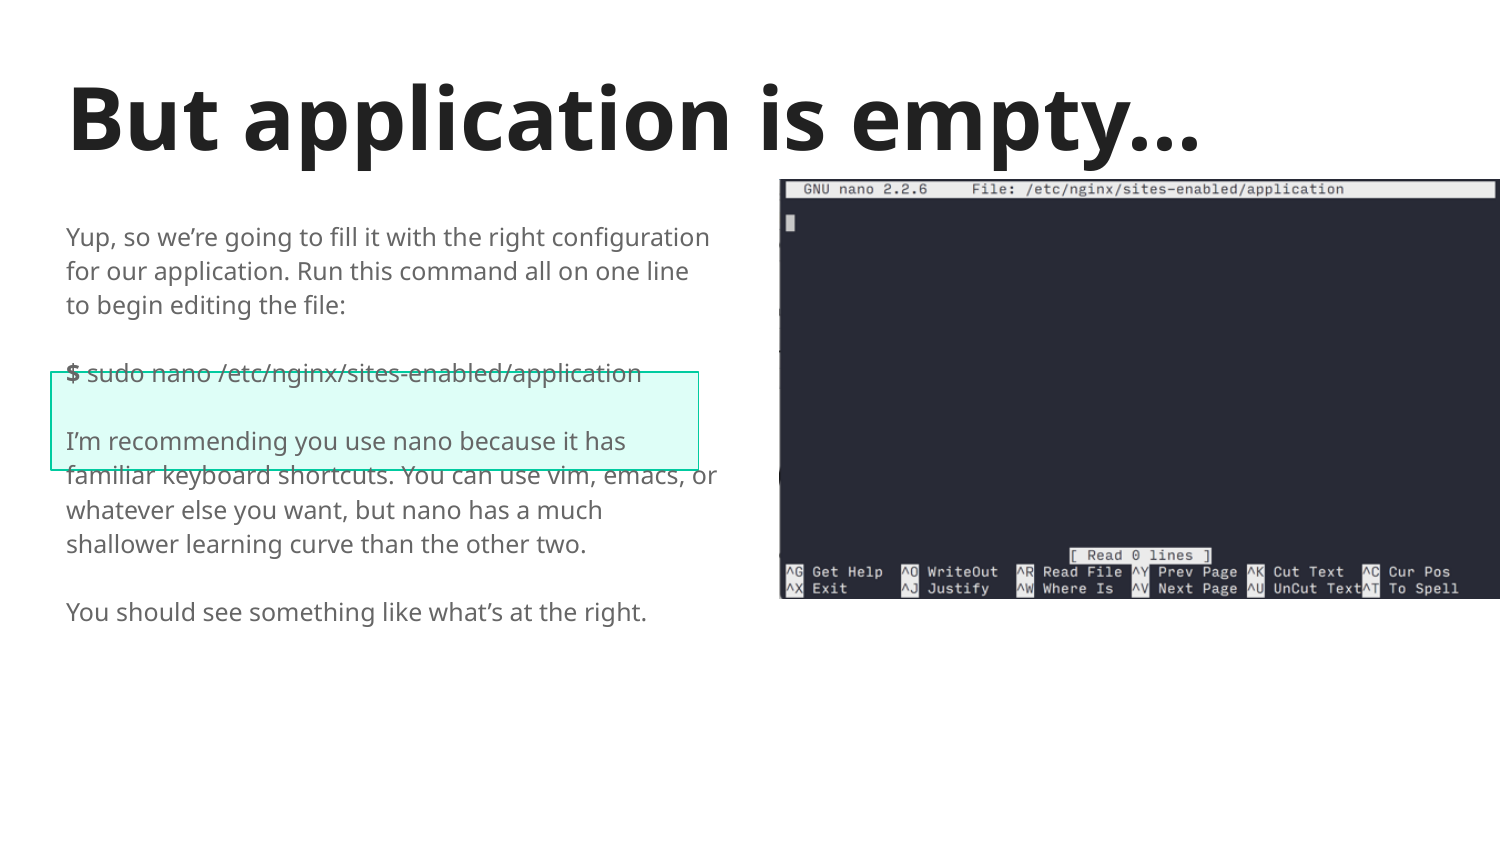

But application is empty...
# Yup, so we’re going to fill it with the right configuration for our application. Run this command all on one line to begin editing the file:
$ sudo nano /etc/nginx/sites-enabled/application
I’m recommending you use nano because it has familiar keyboard shortcuts. You can use vim, emacs, or whatever else you want, but nano has a much shallower learning curve than the other two.
You should see something like what’s at the right.